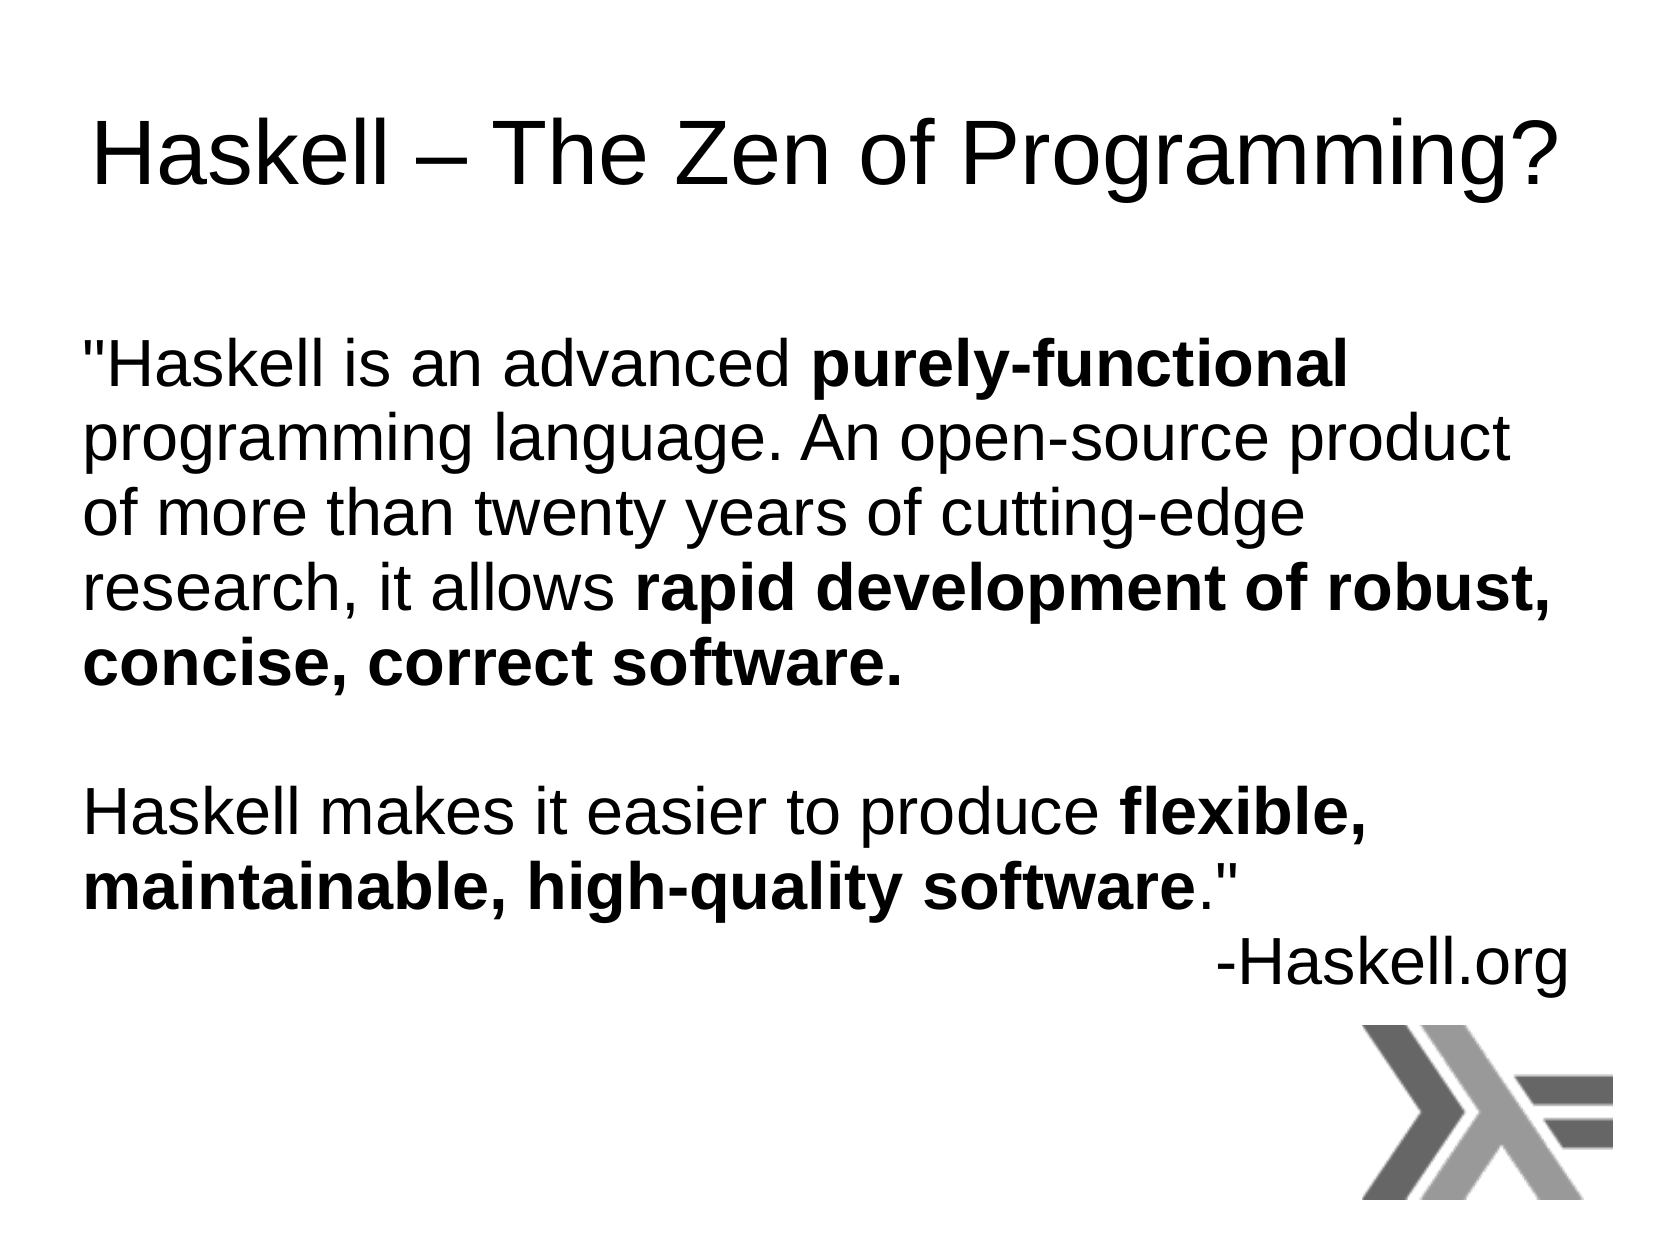

# Haskell – The Zen of Programming?
"Haskell is an advanced purely-functional programming language. An open-source product of more than twenty years of cutting-edge research, it allows rapid development of robust, concise, correct software.
Haskell makes it easier to produce flexible, maintainable, high-quality software."
-Haskell.org